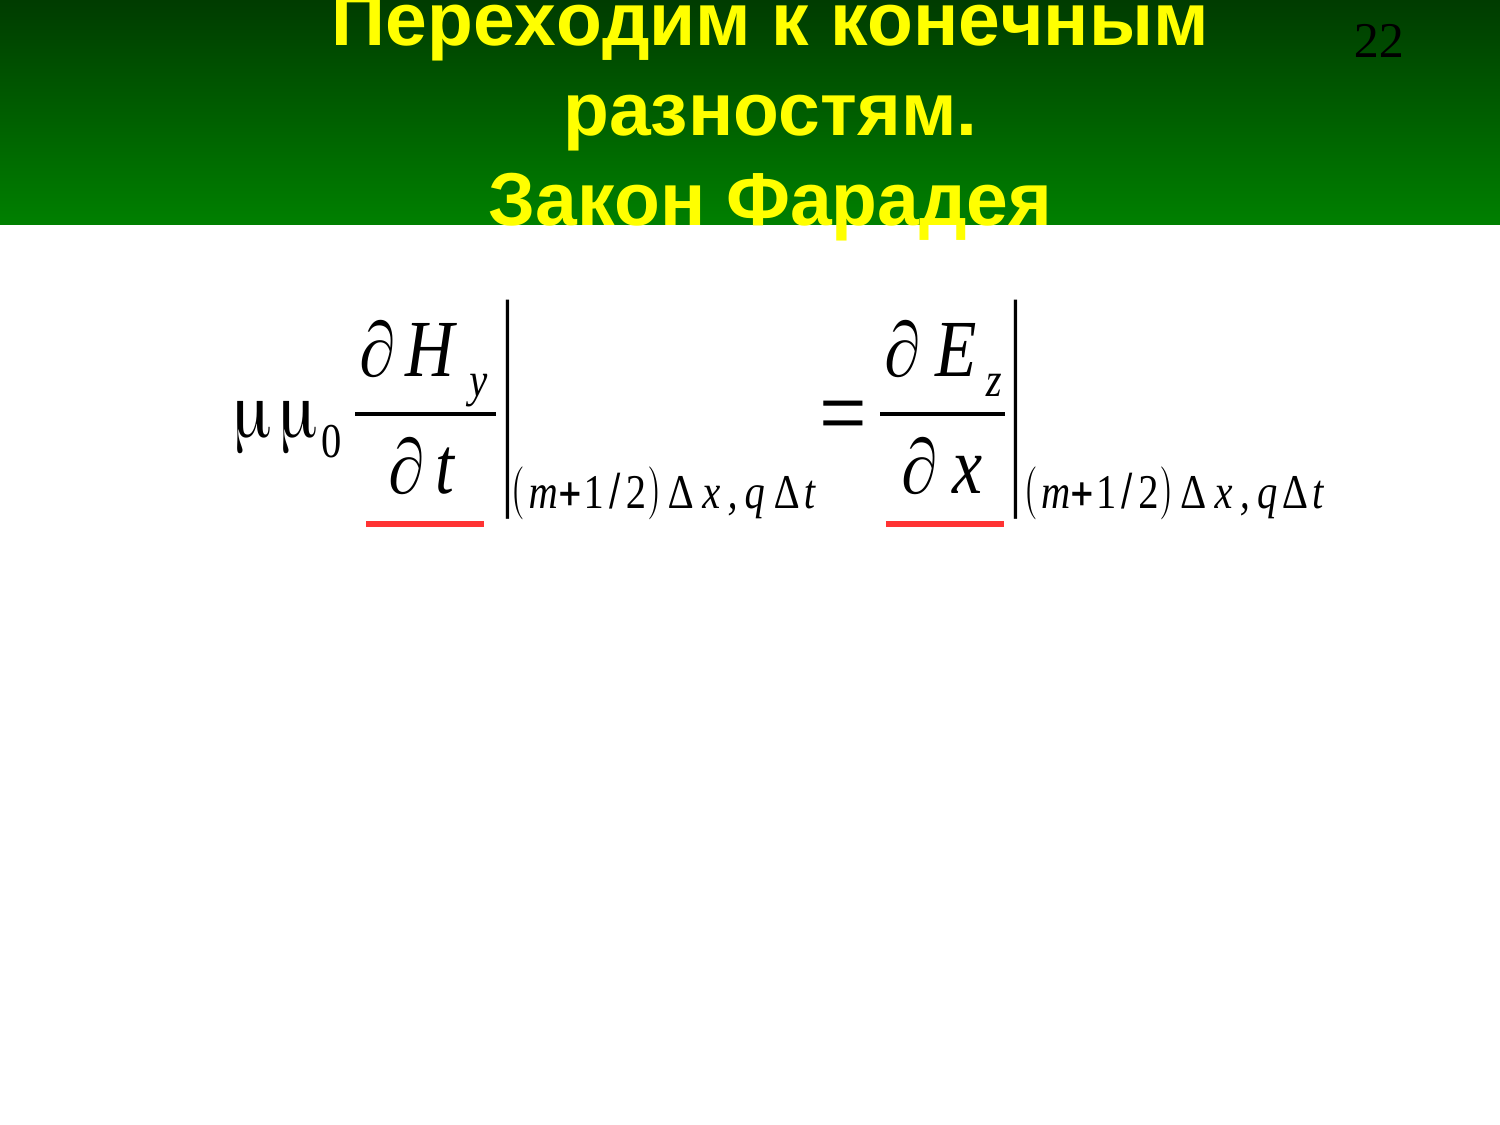

# Переходим к конечным разностям. Закон Фарадея